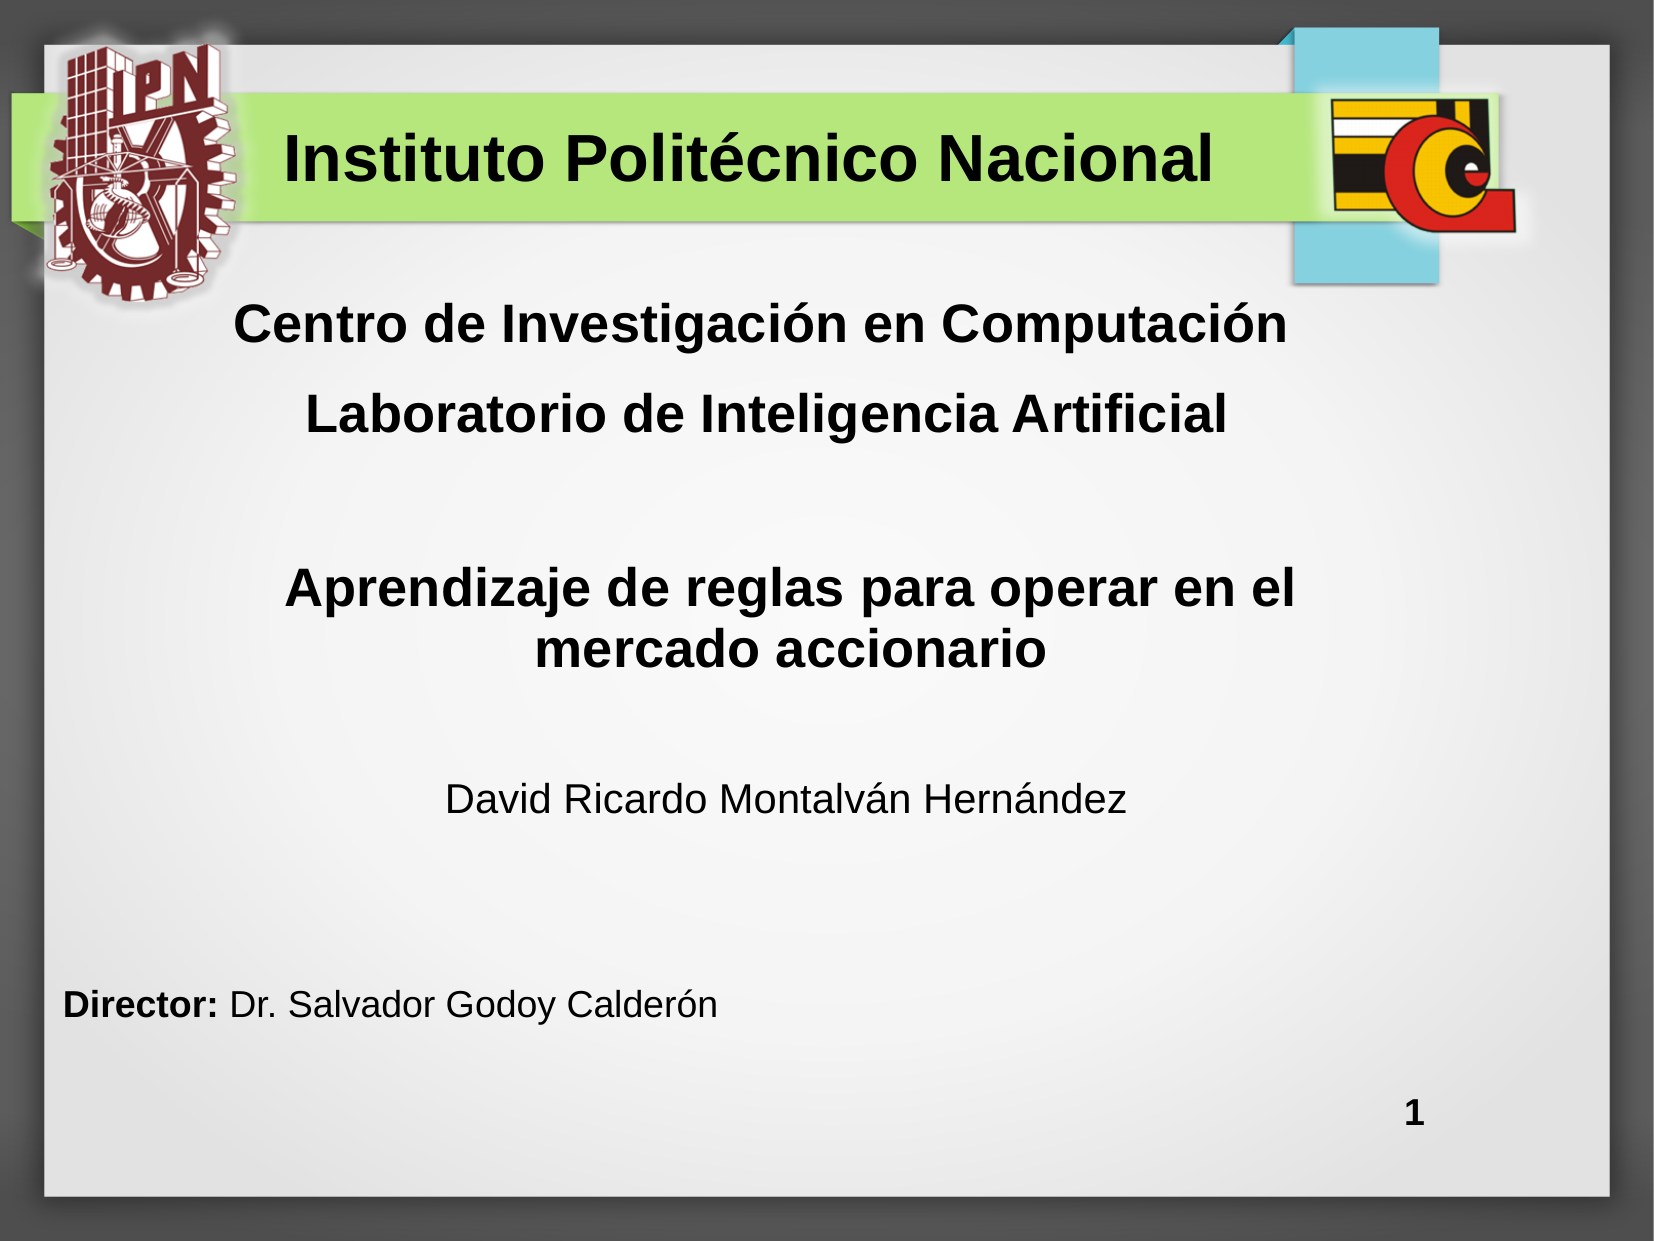

Instituto Politécnico Nacional
Centro de Investigación en Computación
Laboratorio de Inteligencia Artificial
Aprendizaje de reglas para operar en el mercado accionario
David Ricardo Montalván Hernández
Director: Dr. Salvador Godoy Calderón